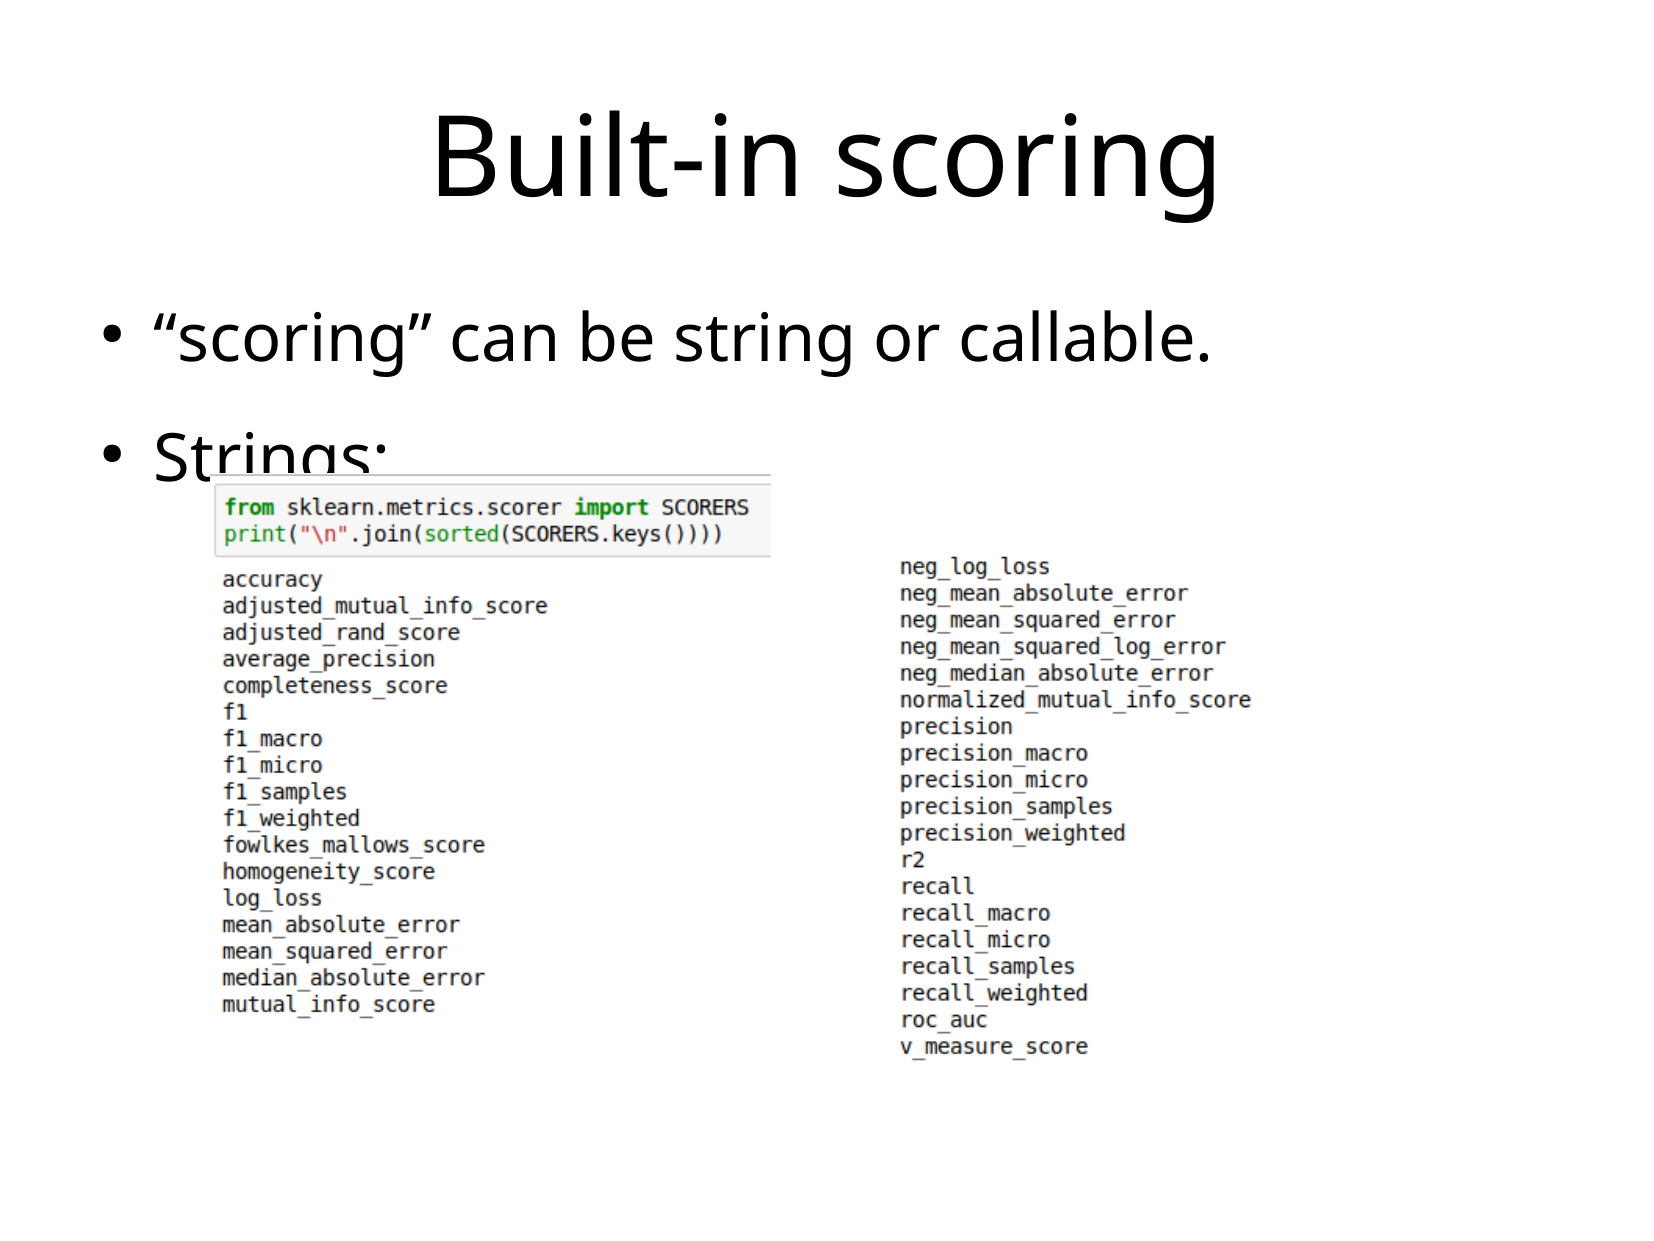

# Built-in scoring
“scoring” can be string or callable.
Strings: